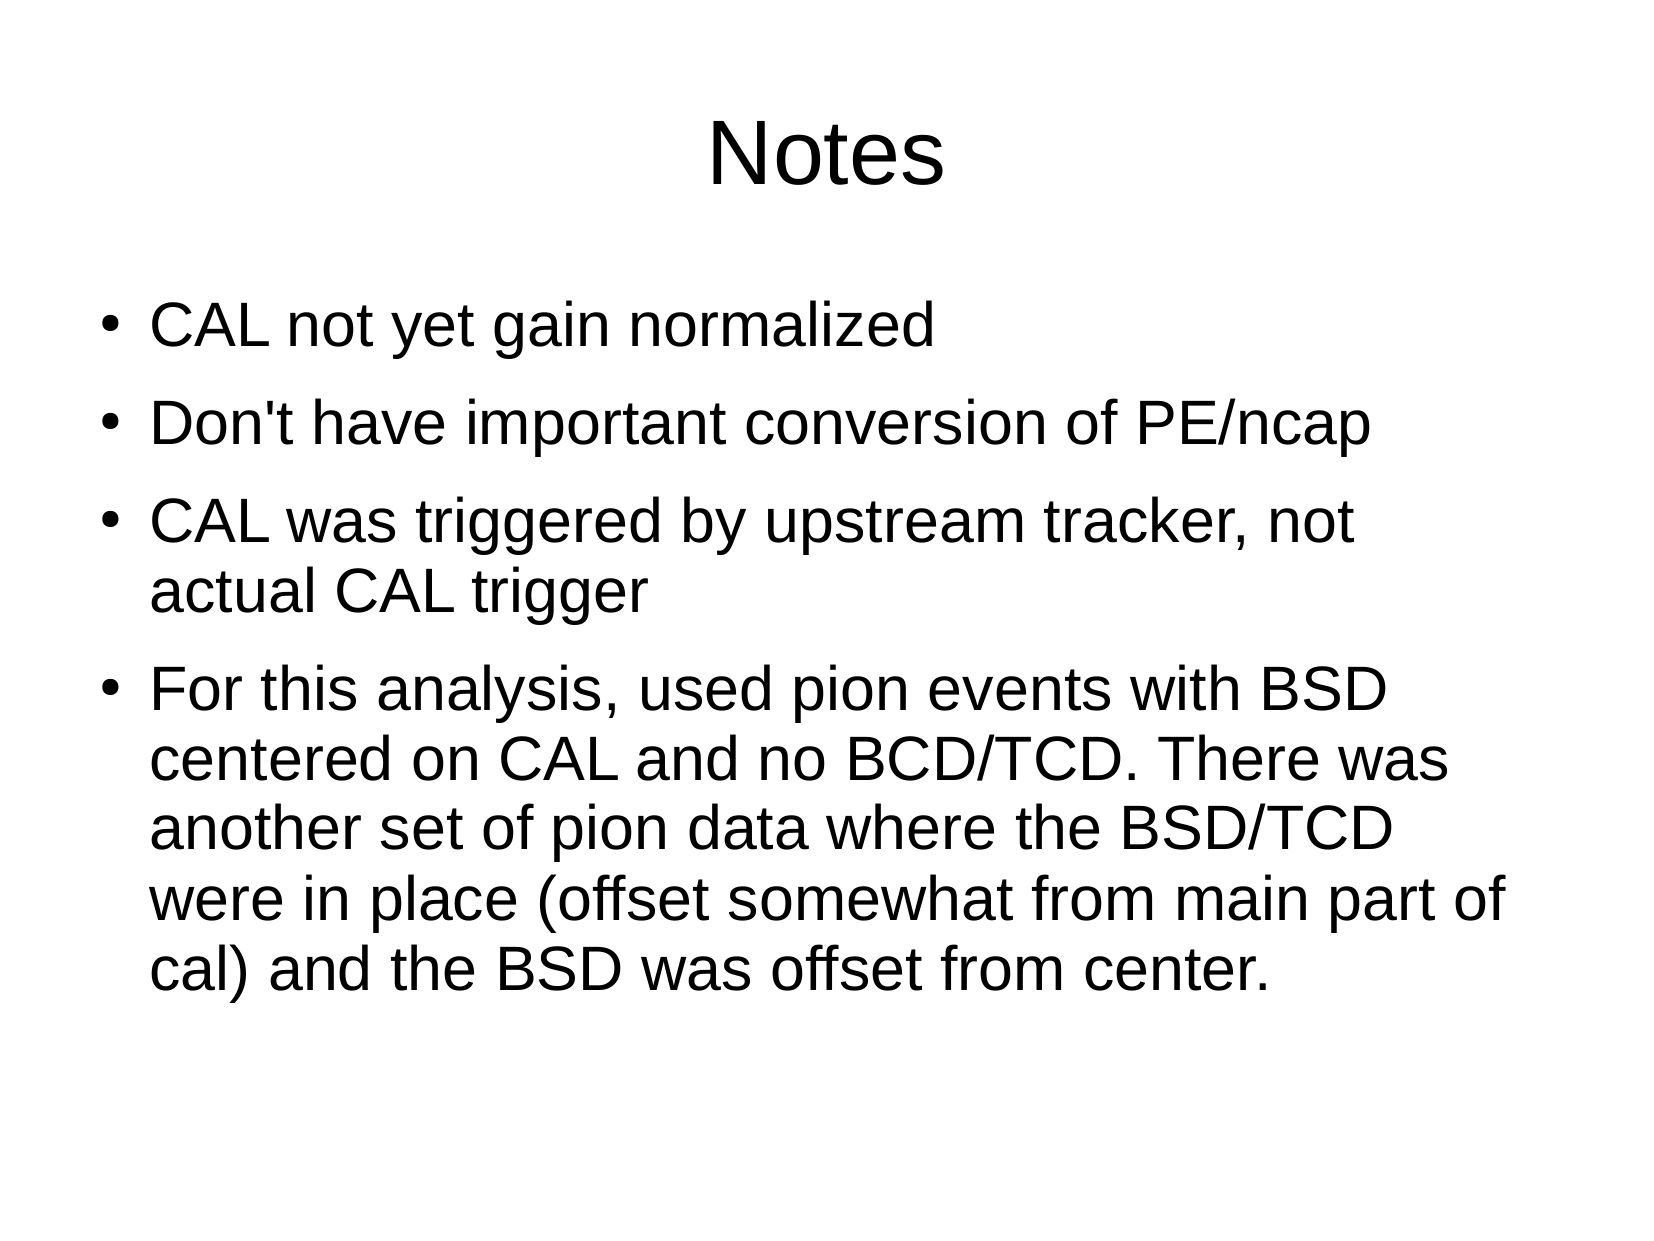

# Notes
CAL not yet gain normalized
Don't have important conversion of PE/ncap
CAL was triggered by upstream tracker, not actual CAL trigger
For this analysis, used pion events with BSD centered on CAL and no BCD/TCD. There was another set of pion data where the BSD/TCD were in place (offset somewhat from main part of cal) and the BSD was offset from center.